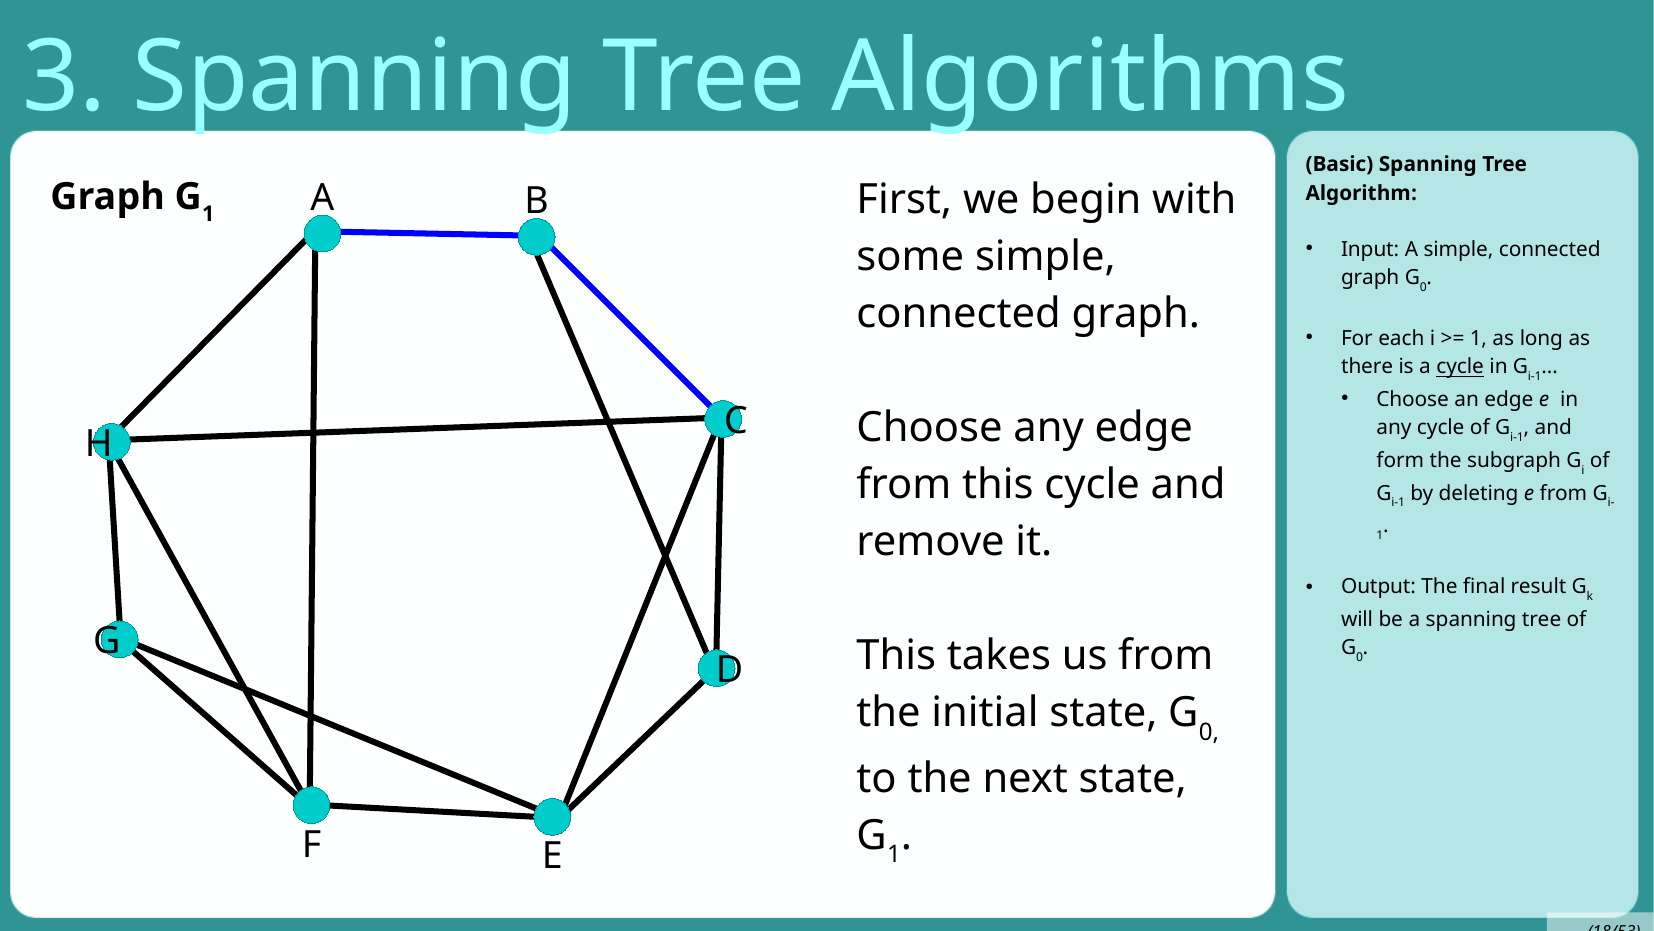

# 3. Spanning Tree Algorithms
(Basic) Spanning Tree Algorithm:
Input: A simple, connected graph G0.
For each i >= 1, as long as there is a cycle in Gi-1…
Choose an edge e in any cycle of Gi-1, and form the subgraph Gi of Gi-1 by deleting e from Gi-1.
Output: The final result Gk will be a spanning tree of G0.
Graph G1
First, we begin with some simple, connected graph.
Choose any edge from this cycle and remove it.
This takes us from the initial state, G0, to the next state, G1.
A
B
C
H
G
D
F
E